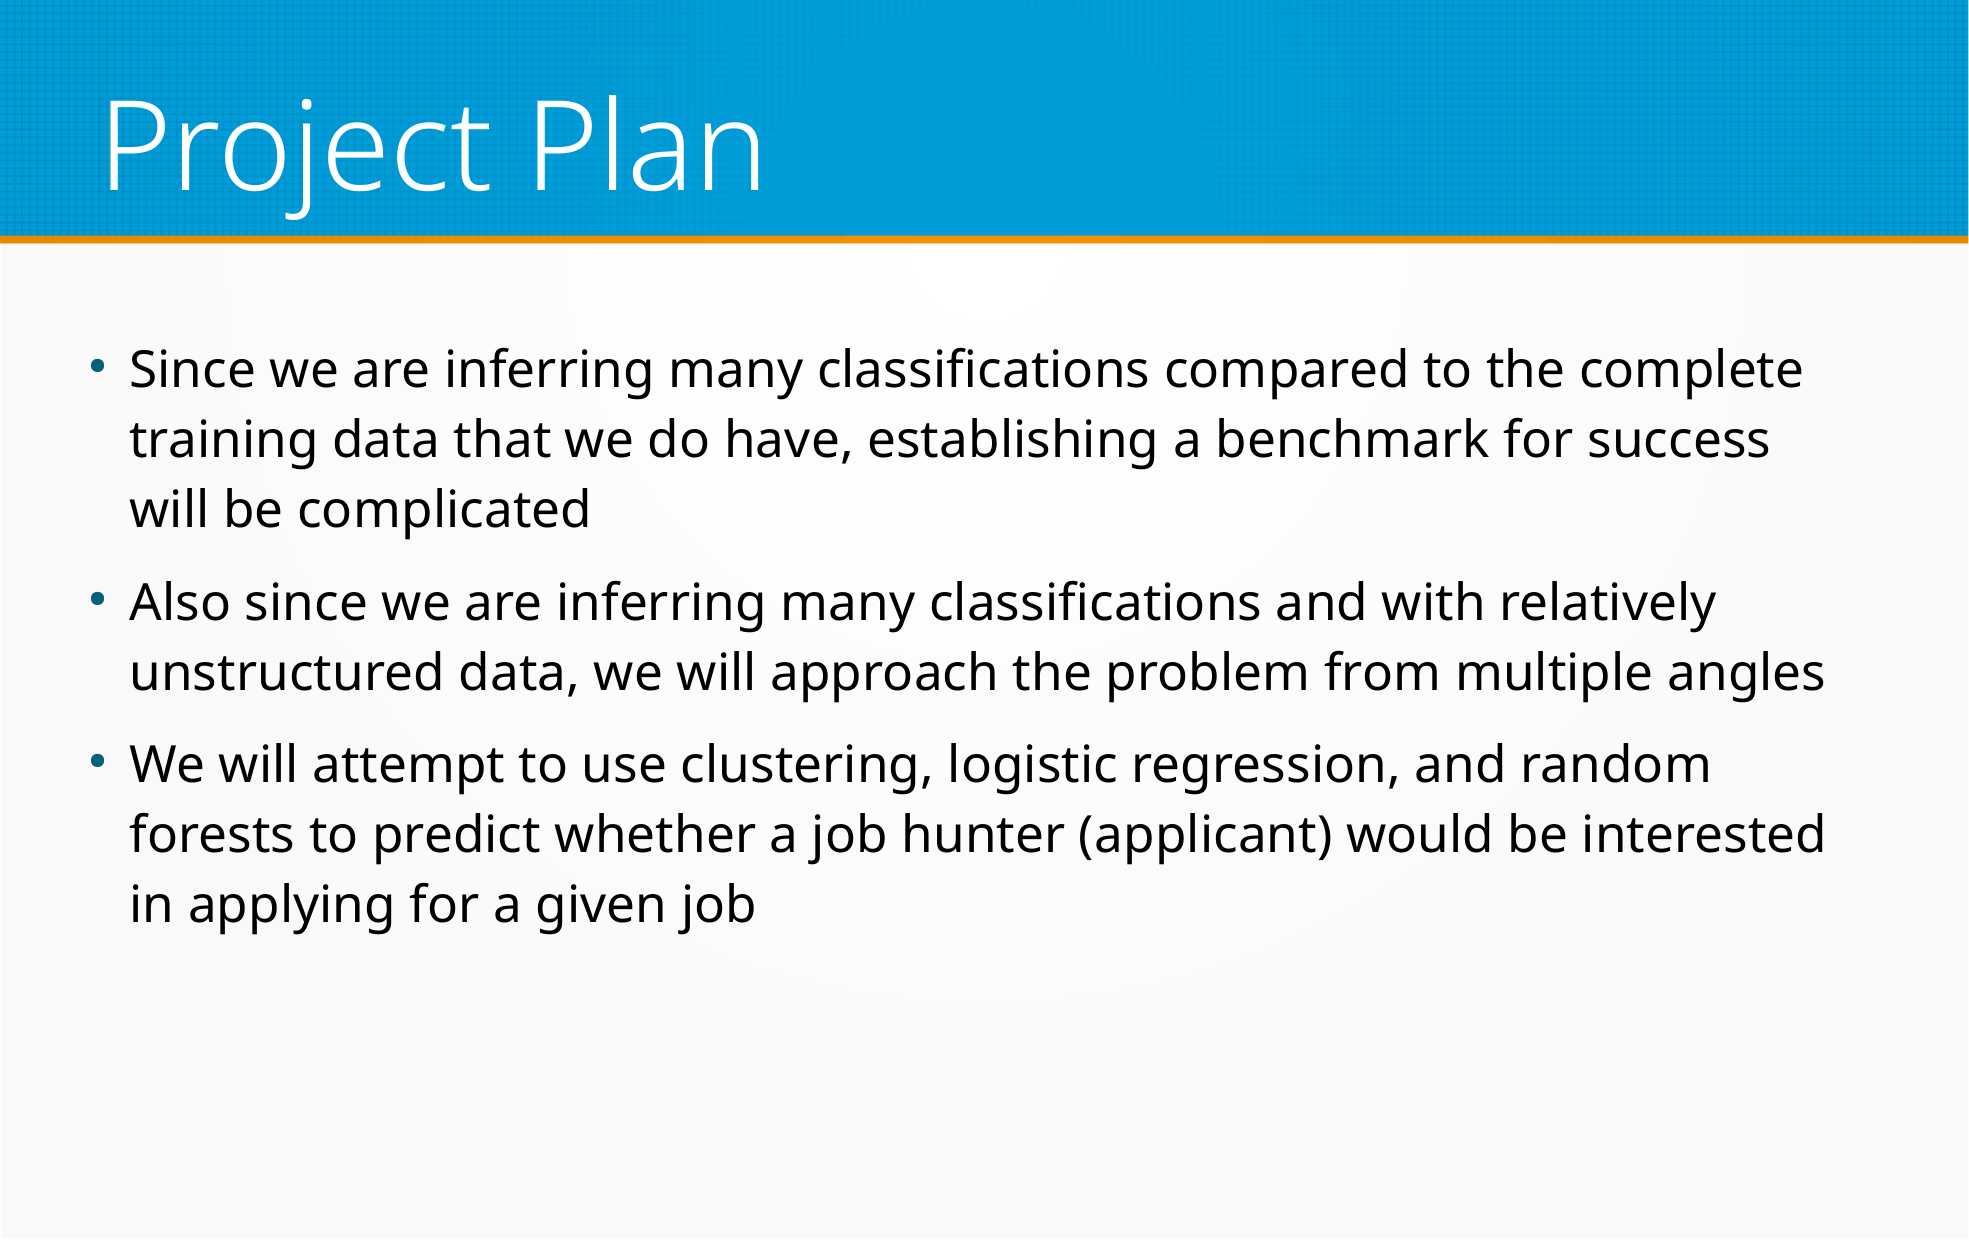

# Project Plan
Since we are inferring many classifications compared to the complete training data that we do have, establishing a benchmark for success will be complicated
Also since we are inferring many classifications and with relatively unstructured data, we will approach the problem from multiple angles
We will attempt to use clustering, logistic regression, and random forests to predict whether a job hunter (applicant) would be interested in applying for a given job